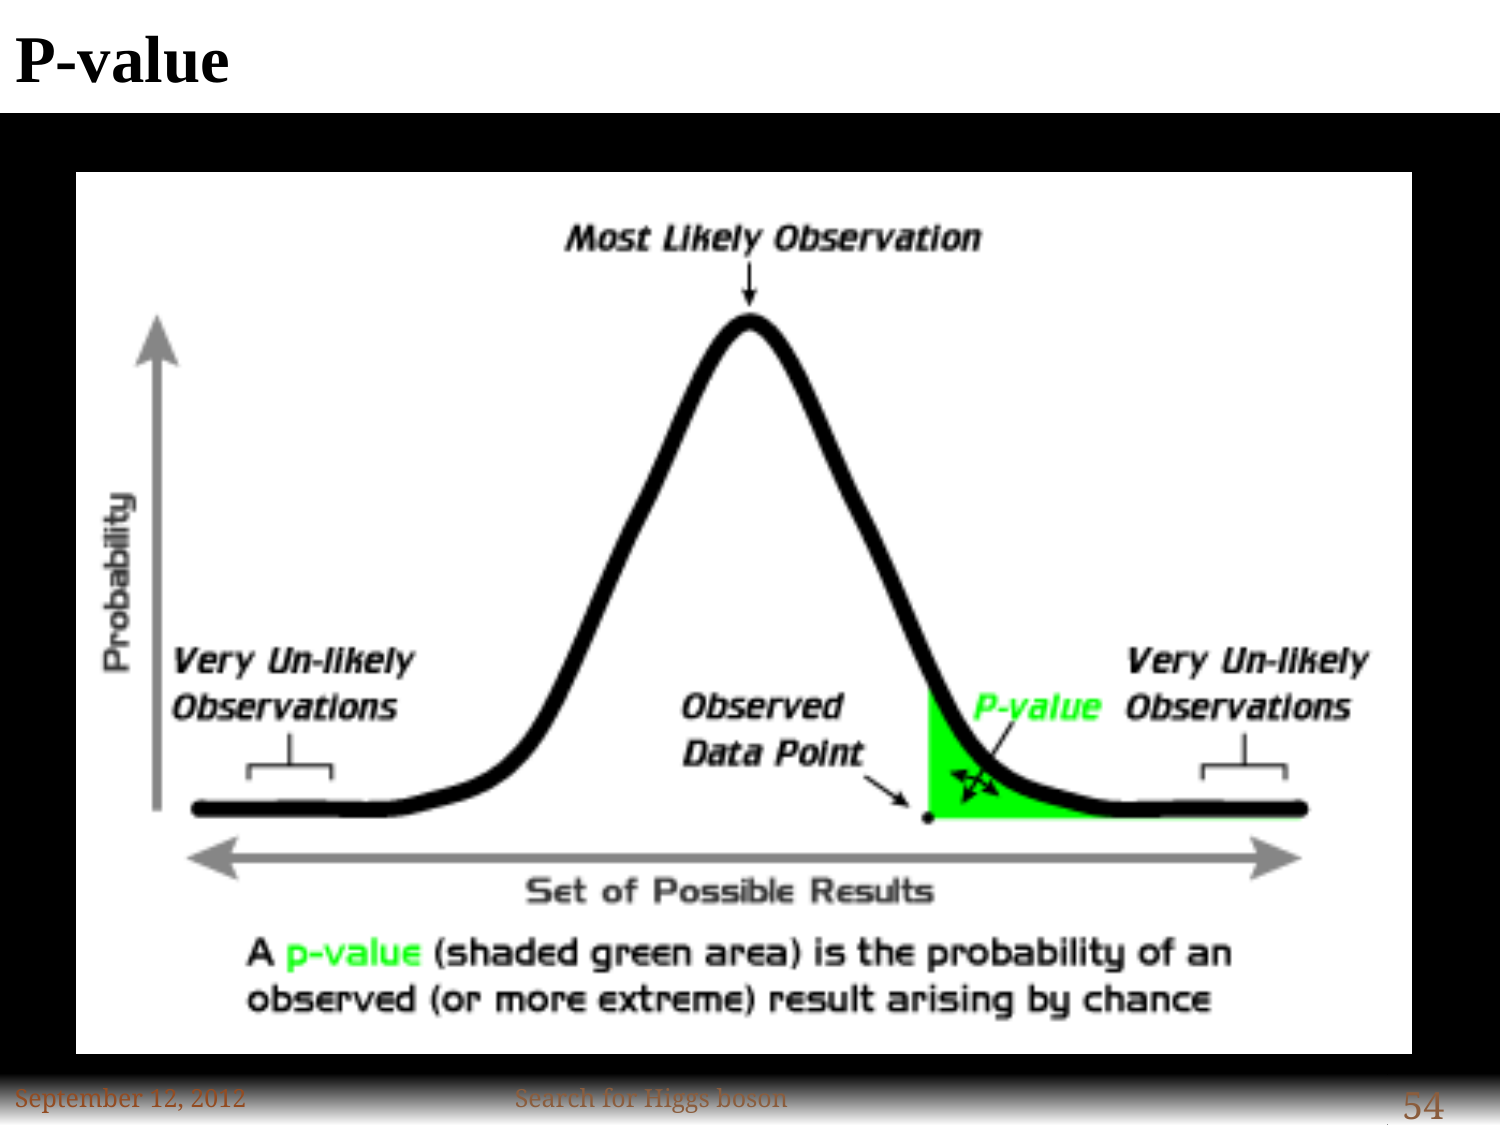

# P-value
September 12, 2012
Search for Higgs boson